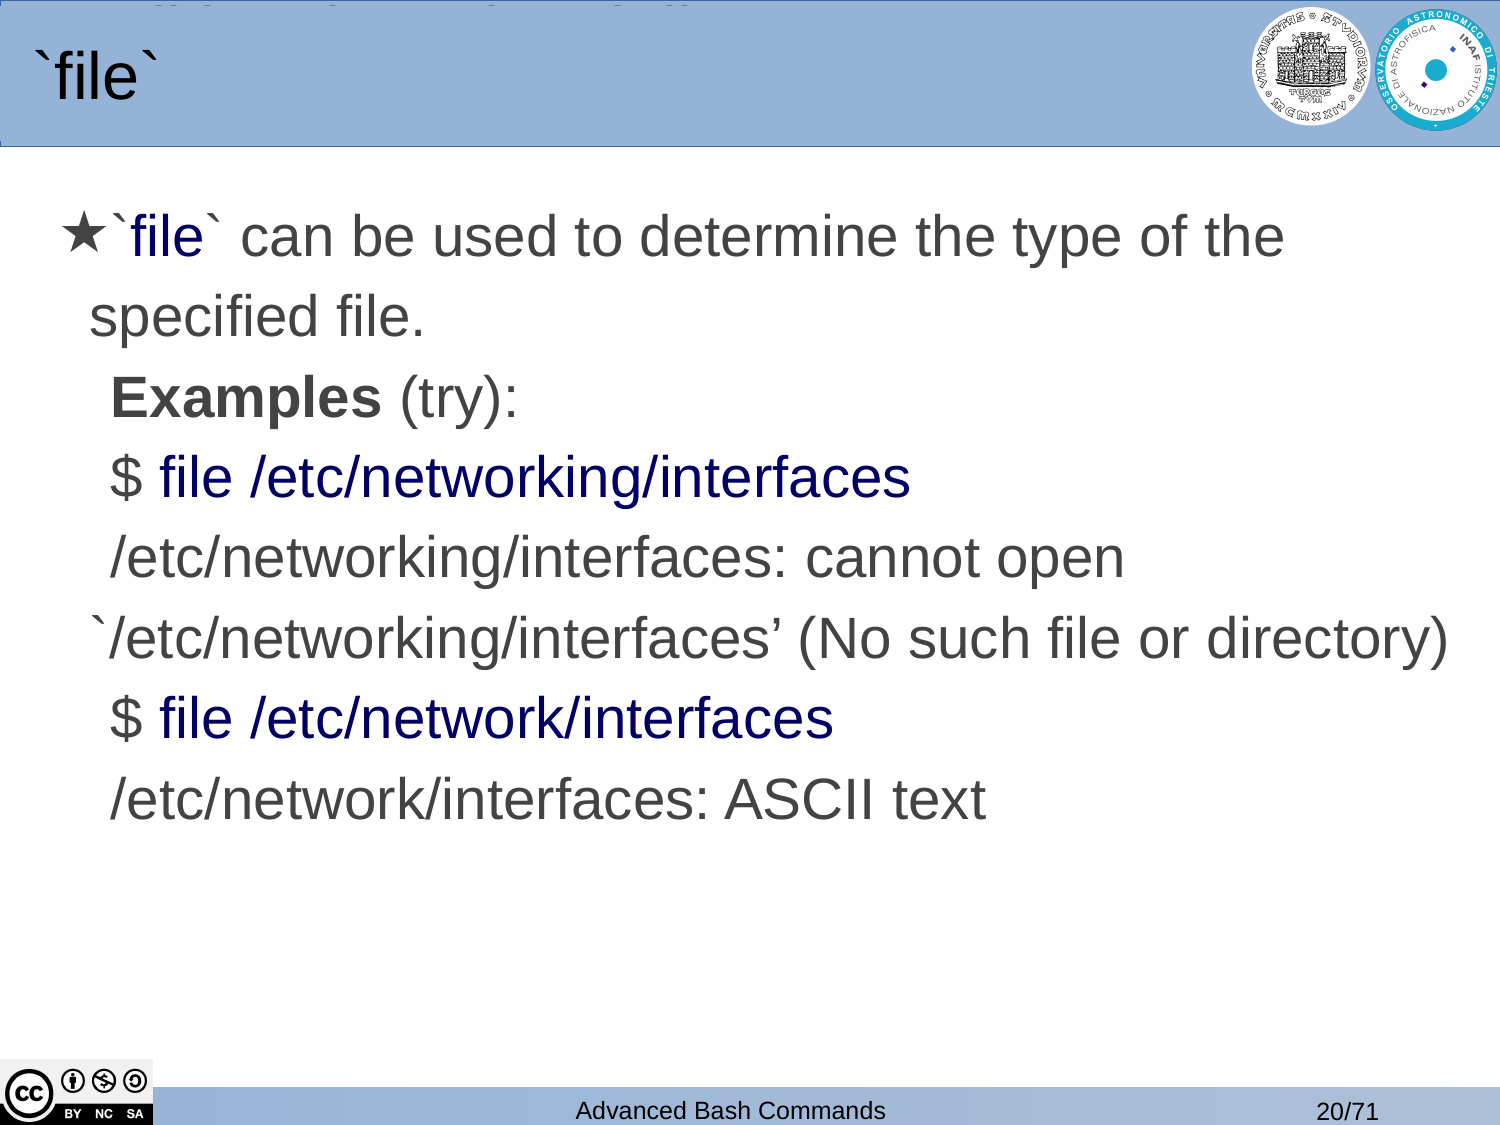

# Traditional service delivery
`file`
`file` can be used to determine the type of the specified file.
Examples (try):
$ file /etc/networking/interfaces
/etc/networking/interfaces: cannot open `/etc/networking/interfaces’ (No such file or directory)
$ file /etc/network/interfaces
/etc/network/interfaces: ASCII text